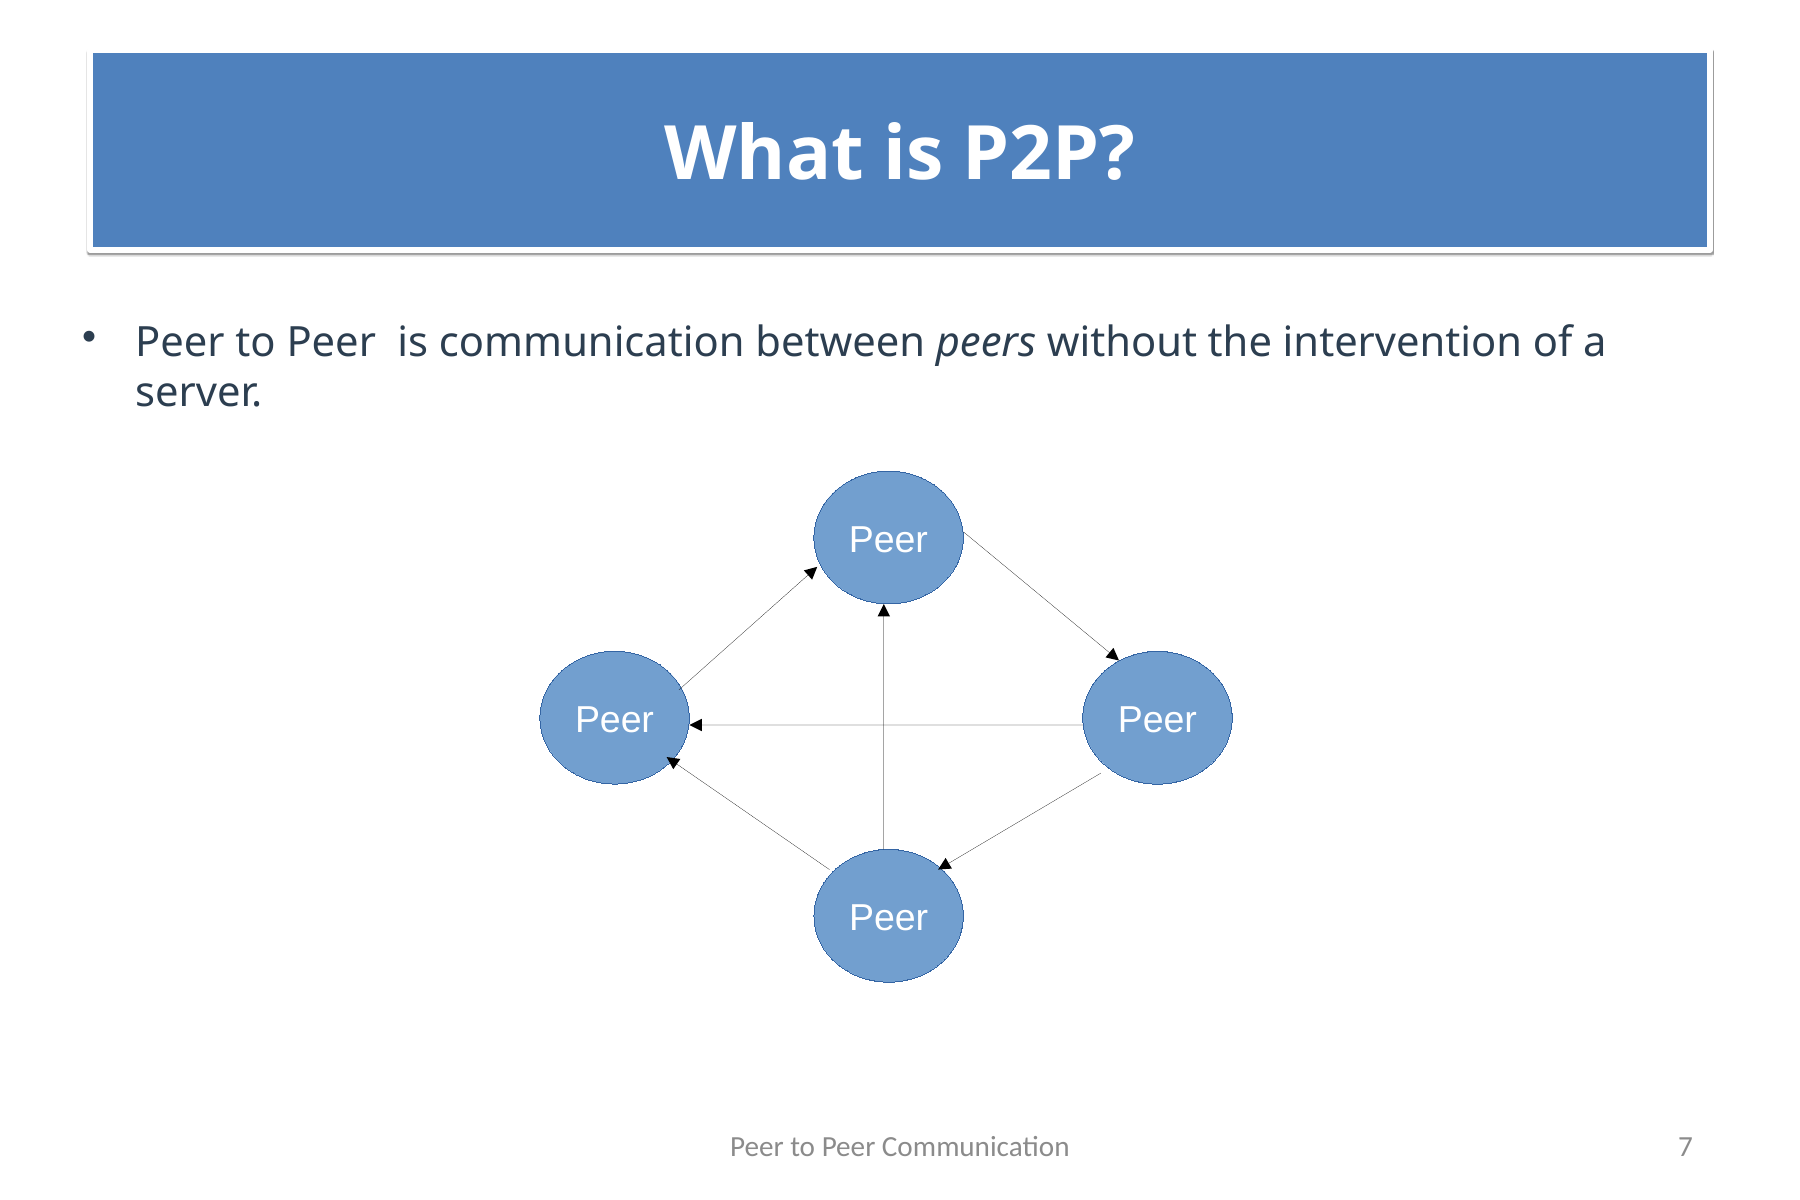

What is P2P?
# What is P2P?
Peer to Peer is communication between peers without the intervention of a server.
Peer
Peer
Peer
Peer
Peer to Peer Communication
7